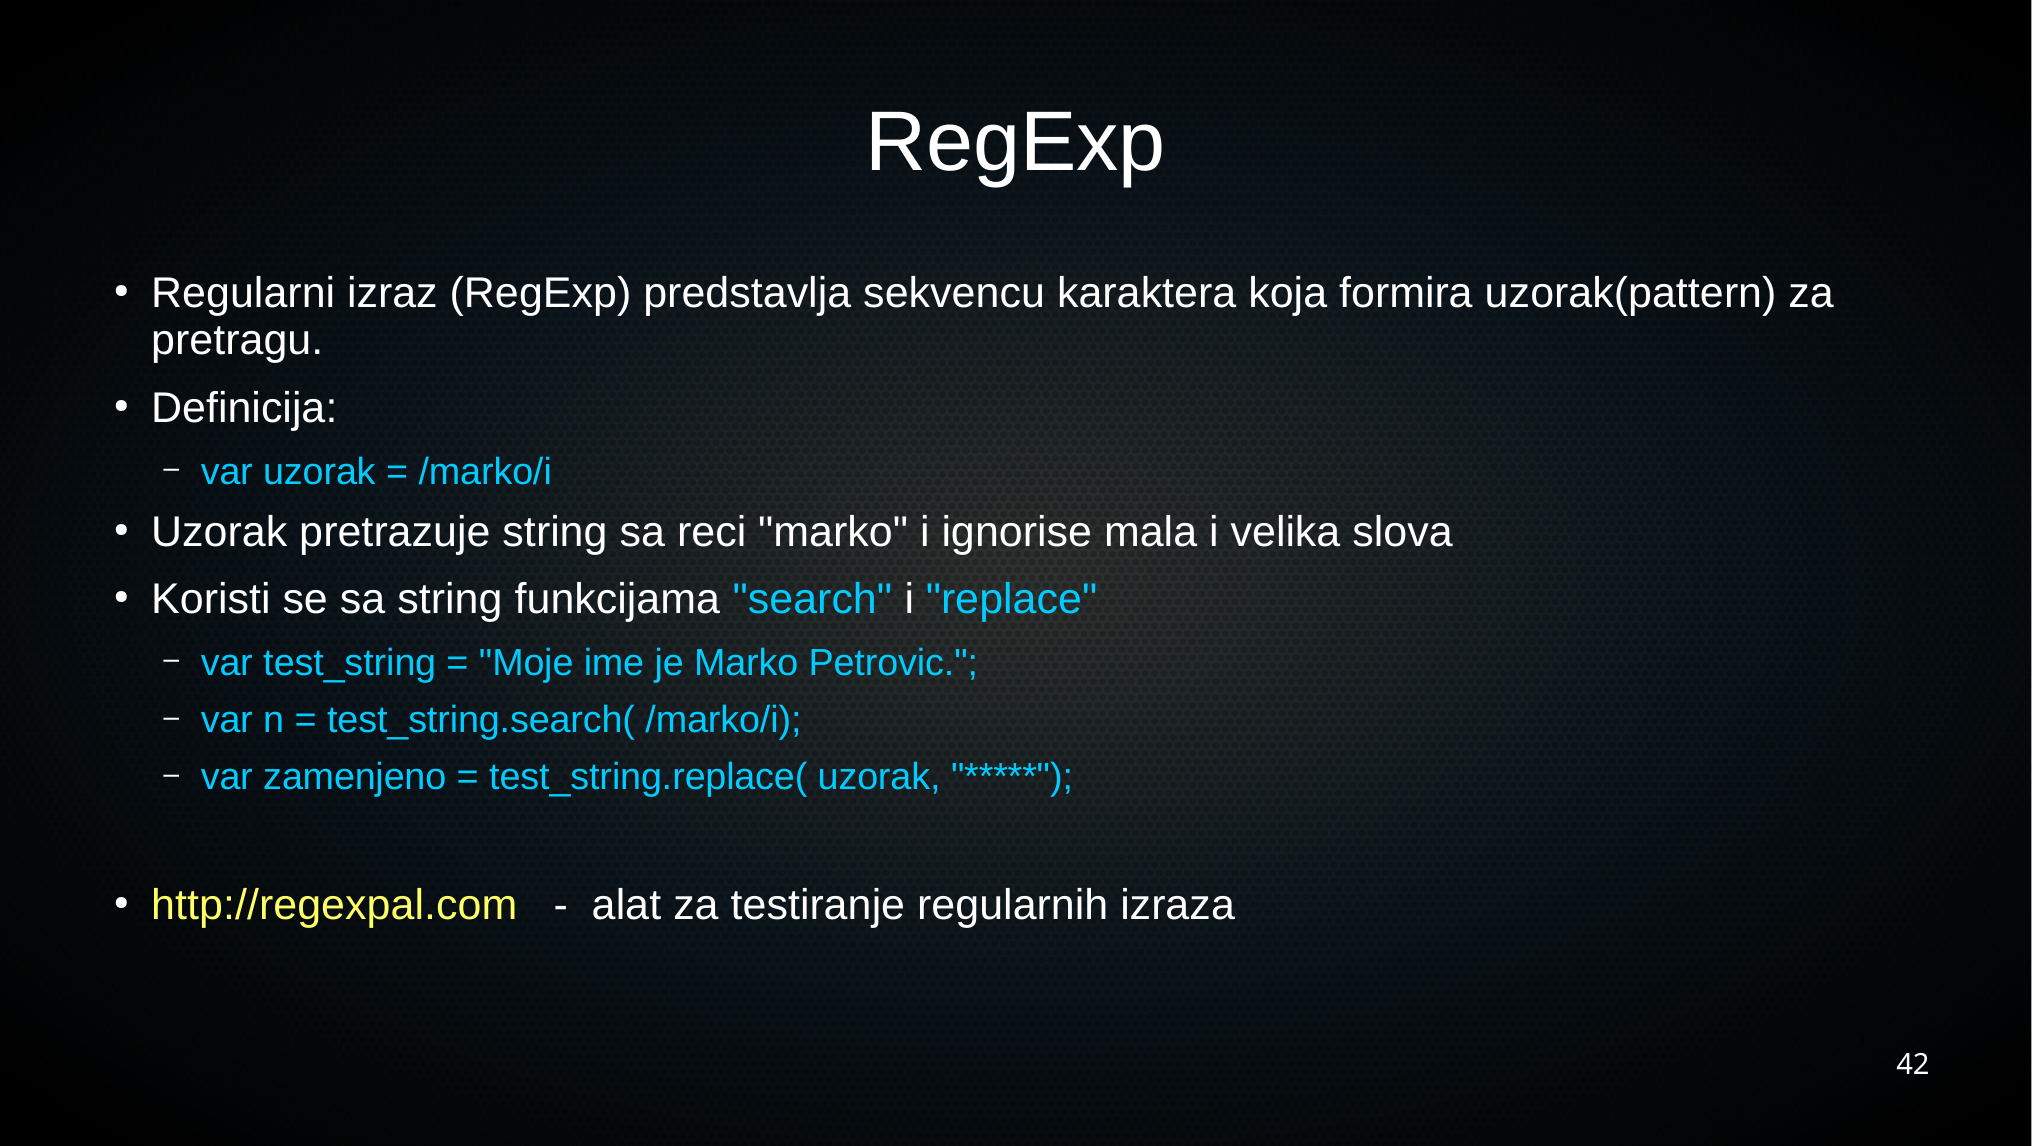

# RegExp
Regularni izraz (RegExp) predstavlja sekvencu karaktera koja formira uzorak(pattern) za pretragu.
Definicija:
var uzorak = /marko/i
Uzorak pretrazuje string sa reci "marko" i ignorise mala i velika slova
Koristi se sa string funkcijama "search" i "replace"
var test_string = "Moje ime je Marko Petrovic.";
var n = test_string.search( /marko/i);
var zamenjeno = test_string.replace( uzorak, "*****");
http://regexpal.com - alat za testiranje regularnih izraza
42